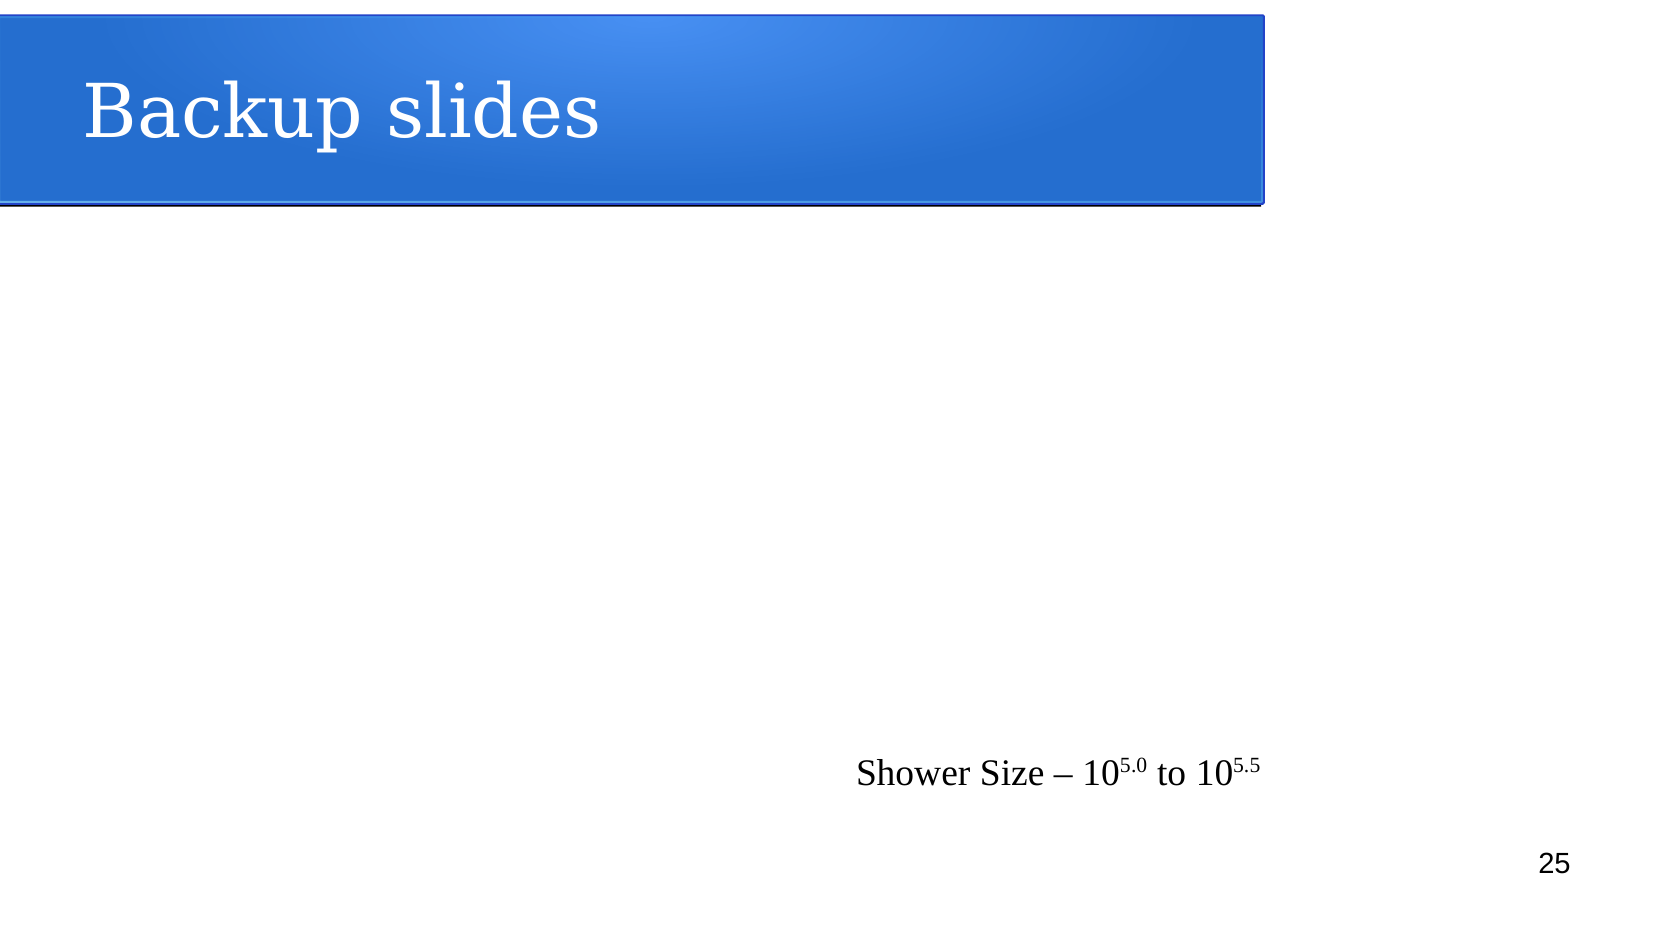

# Backup slides
Shower Size – 105.0 to 105.5